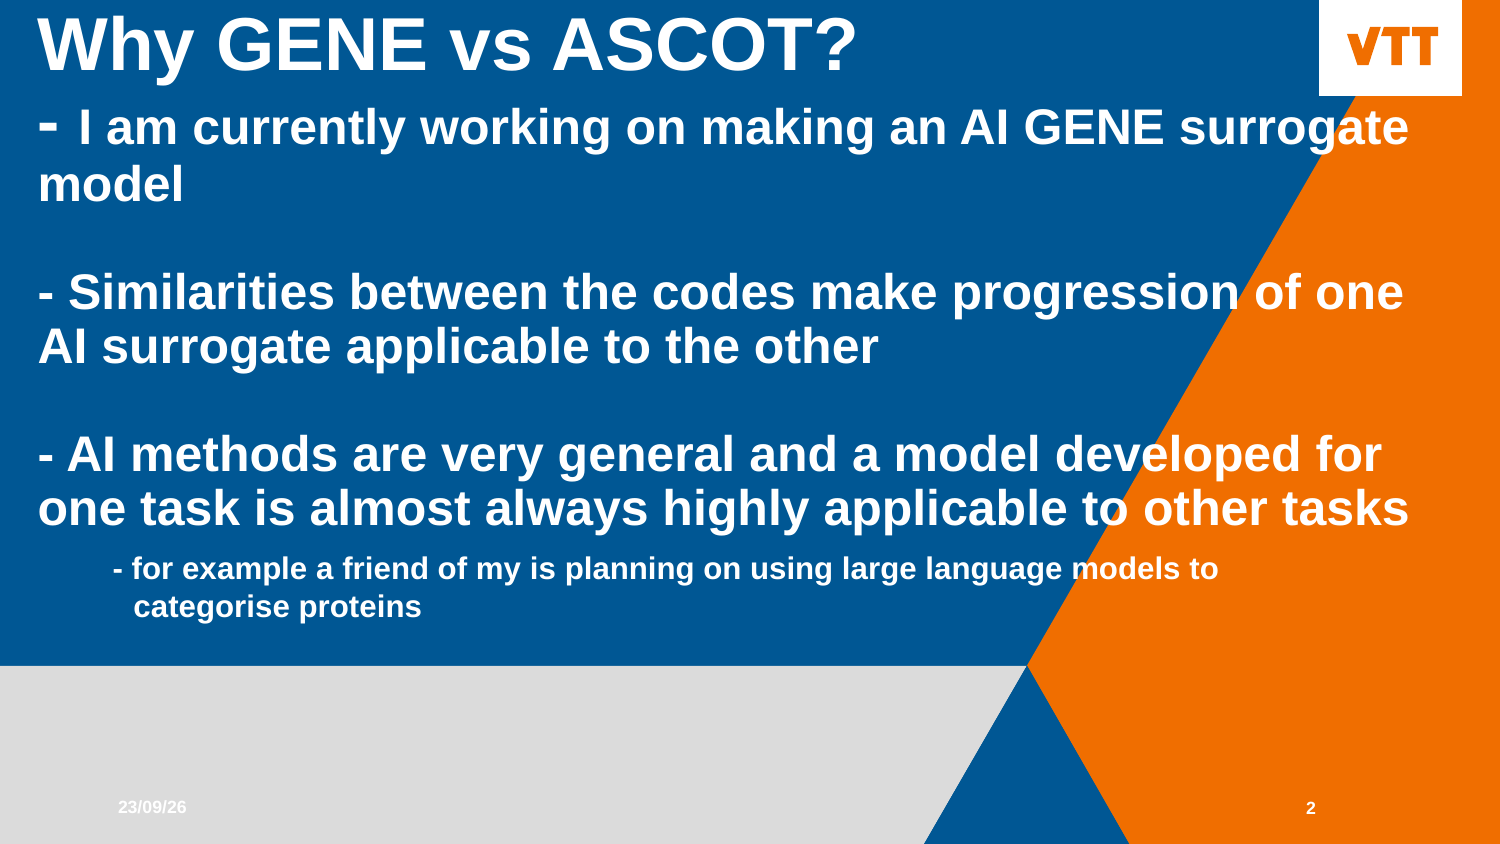

# Why GENE vs ASCOT? - I am currently working on making an AI GENE surrogate model - Similarities between the codes make progression of one AI surrogate applicable to the other - AI methods are very general and a model developed for one task is almost always highly applicable to other tasks - for example a friend of my is planning on using large language models to 				 categorise proteins